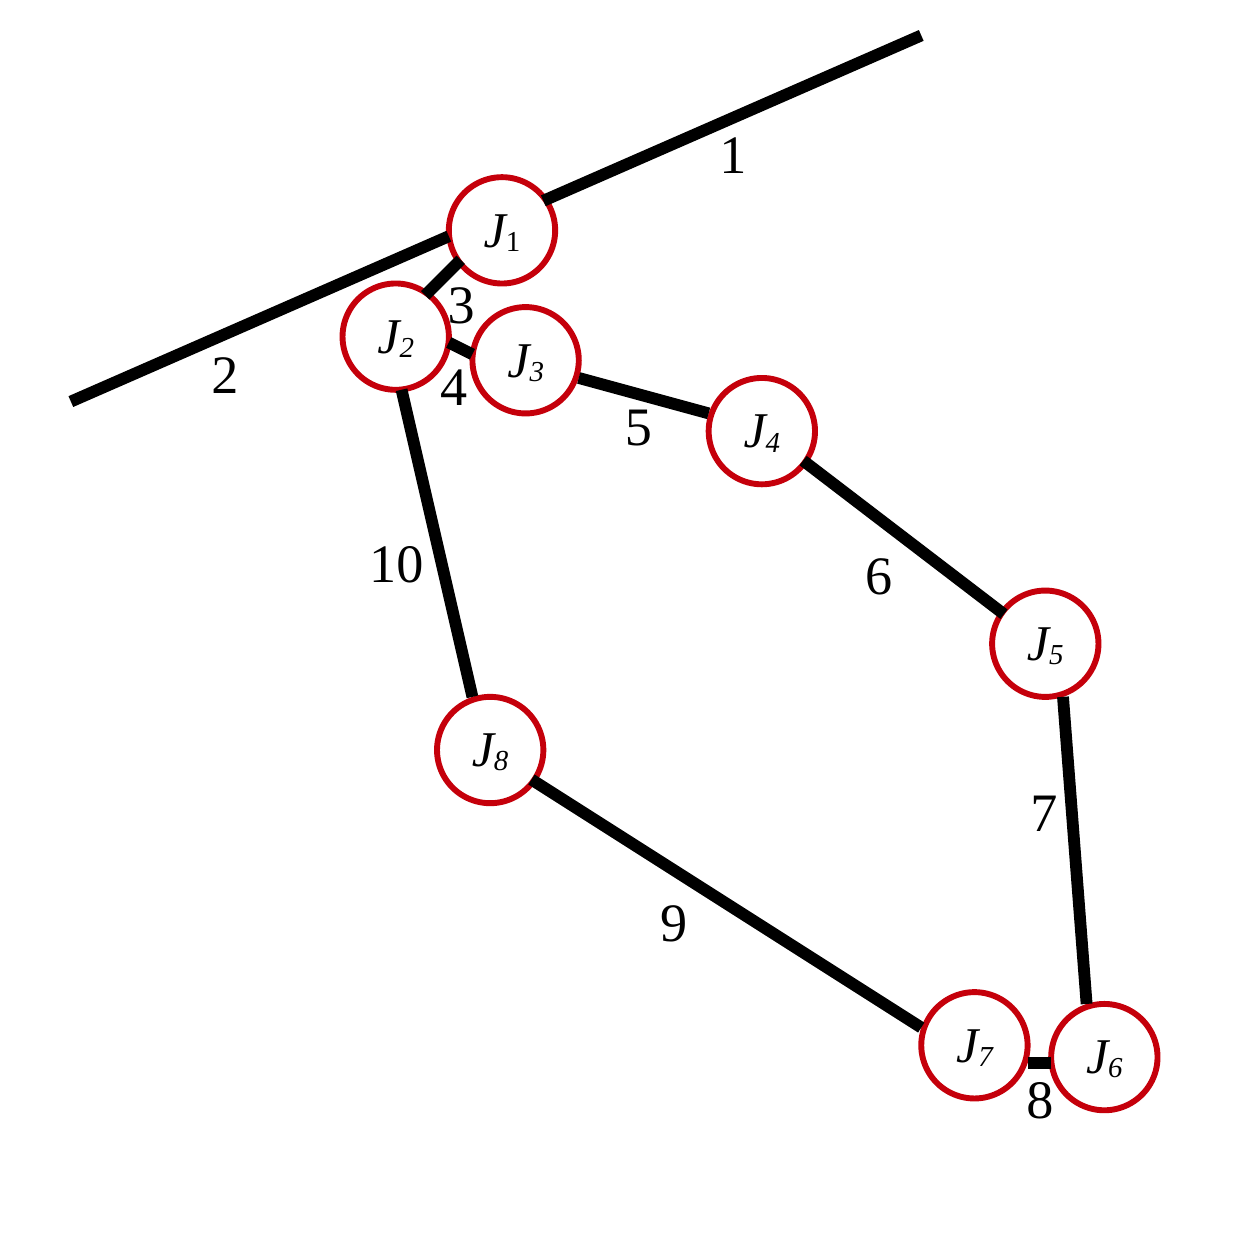

1
J1
3
J2
J3
2
4
J4
5
10
6
J5
J8
7
9
J7
J6
8